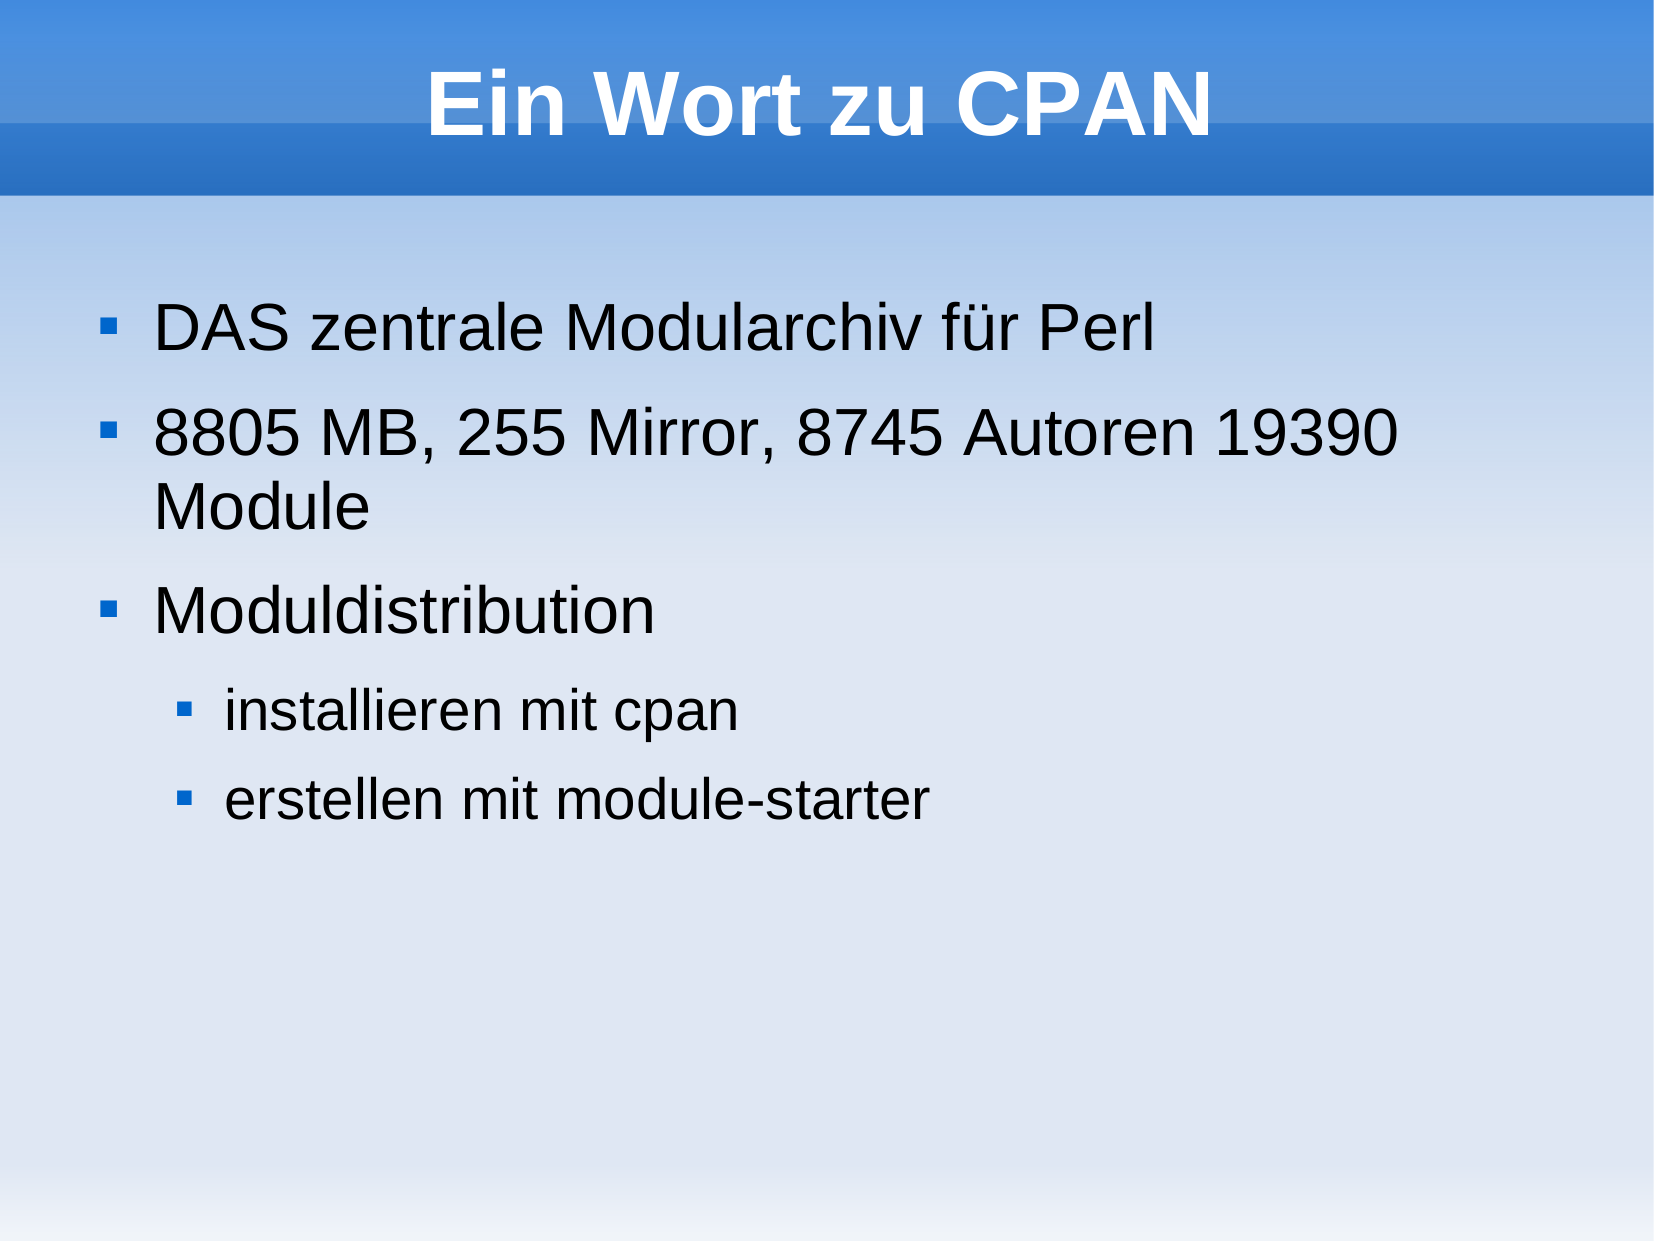

# Ein Wort zu CPAN
DAS zentrale Modularchiv für Perl
8805 MB, 255 Mirror, 8745 Autoren 19390 Module
Moduldistribution
installieren mit cpan
erstellen mit module-starter